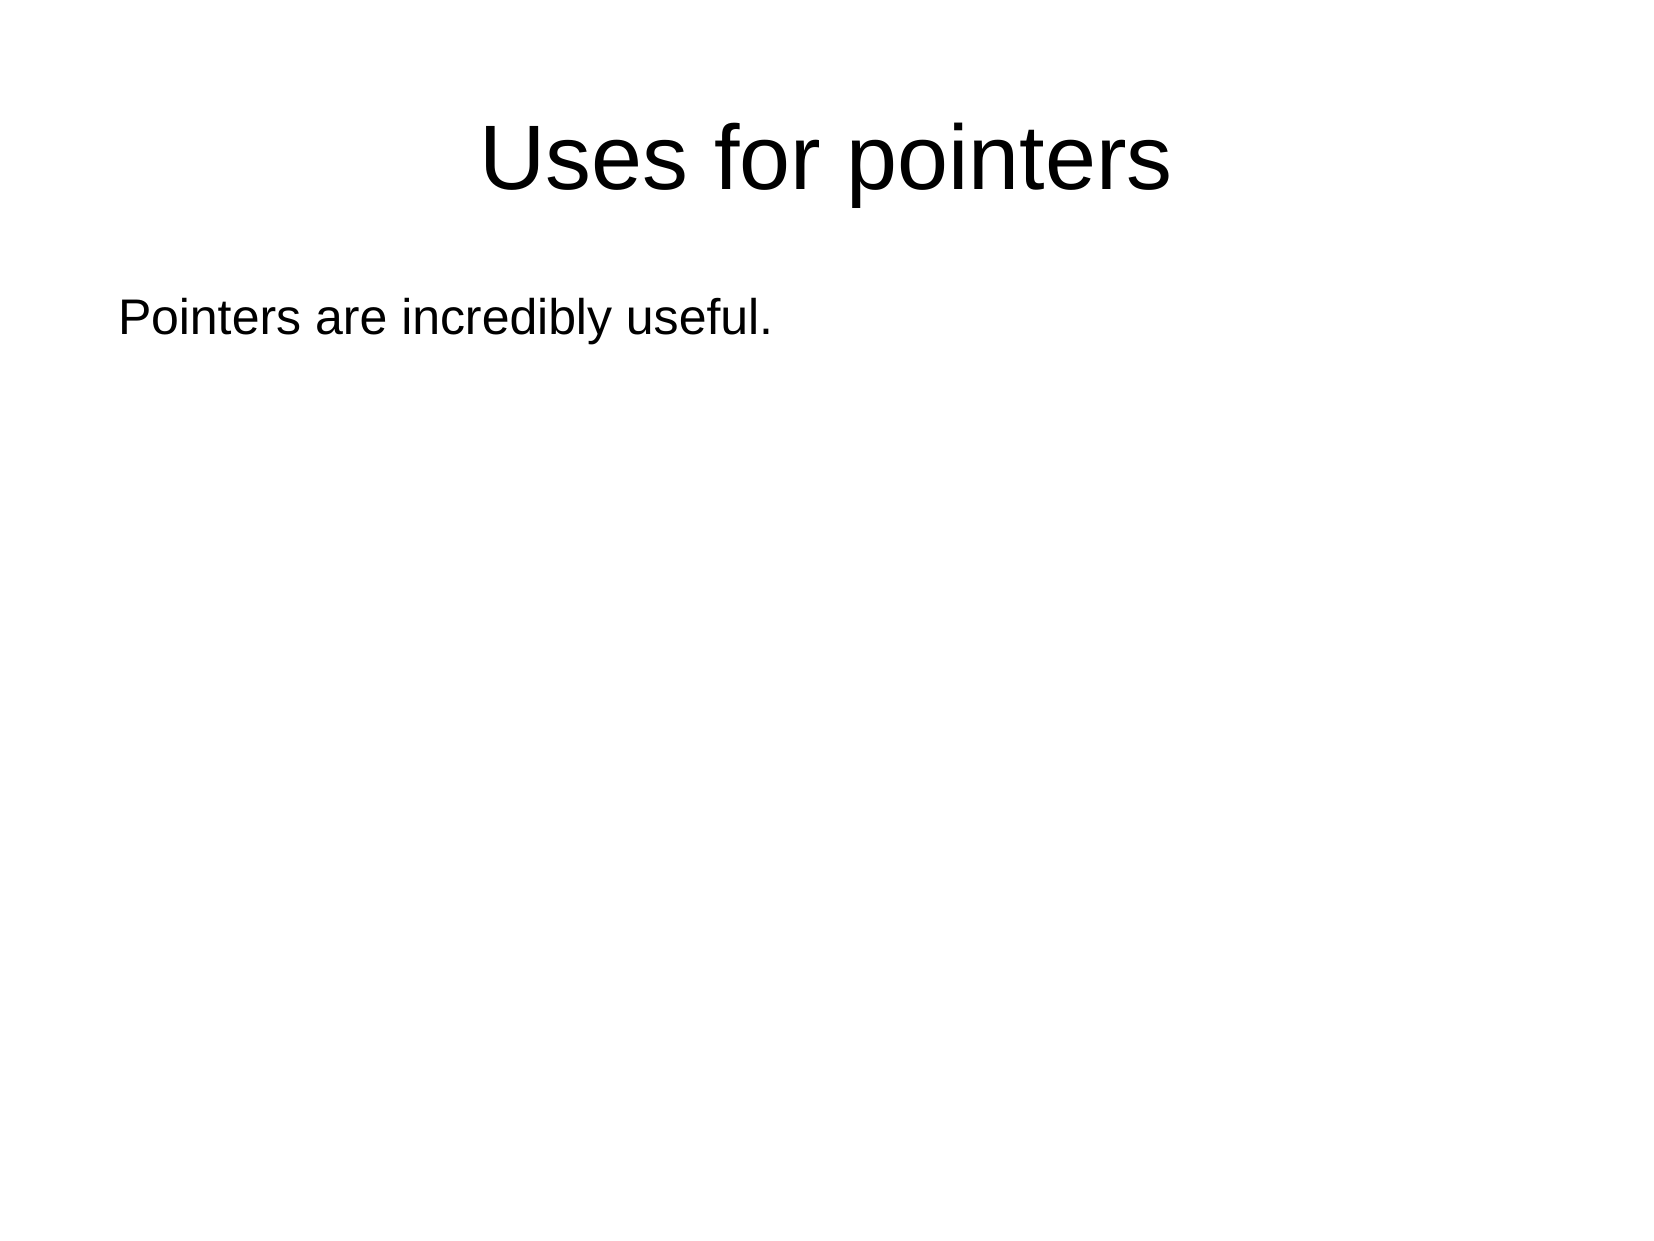

# Uses for pointers
Pointers are incredibly useful.